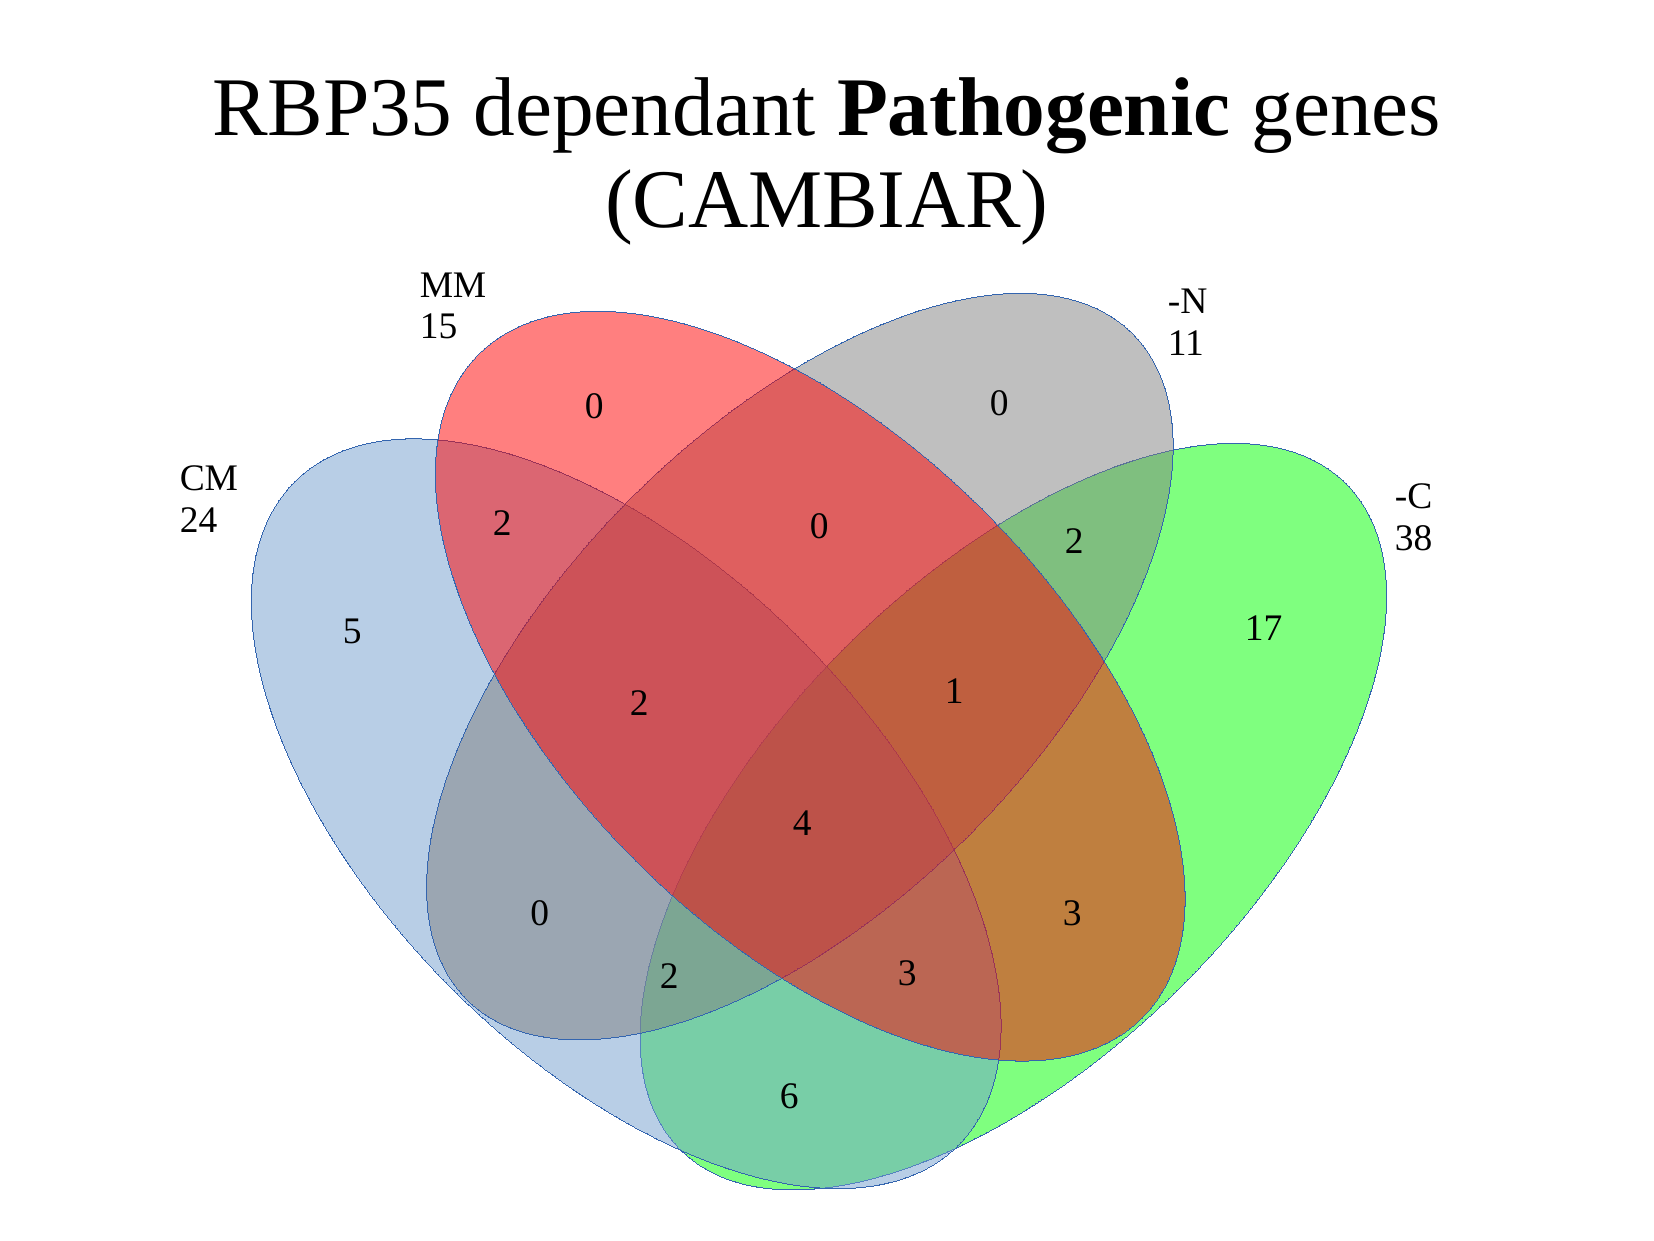

# RBP35 dependant Pathogenic genes (CAMBIAR)
MM
15
-N
11
0
0
CM
24
-C
38
2
0
2
17
5
1
2
4
0
3
3
2
6